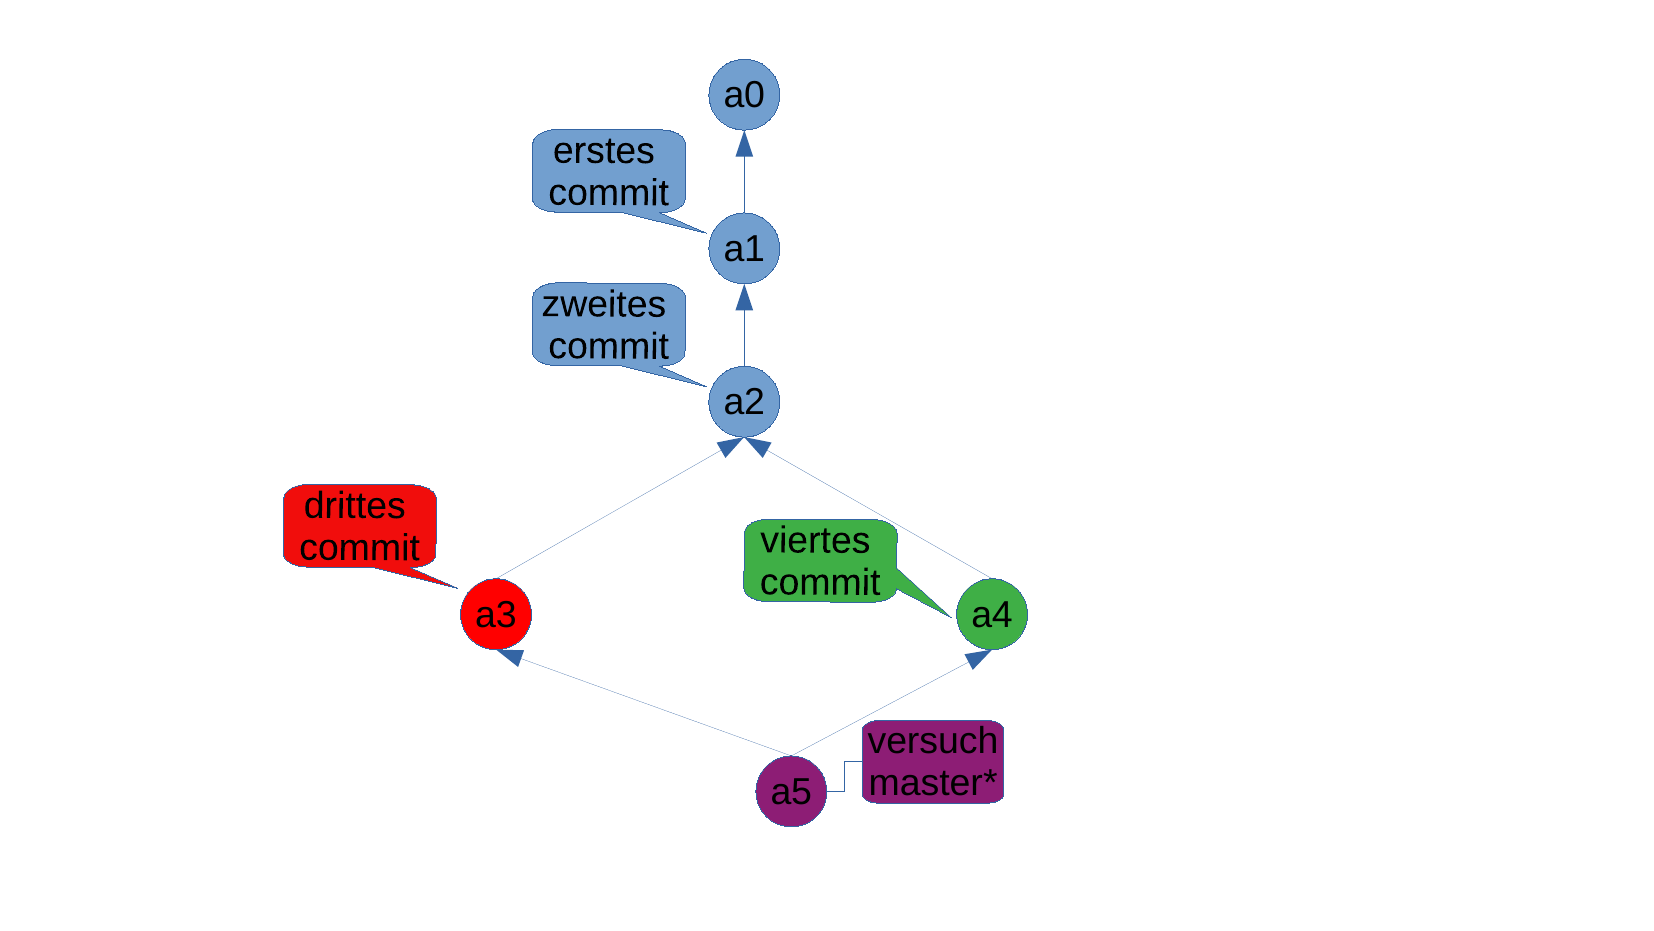

a0
erstes
commit
a1
zweites
commit
a2
drittes
commit
viertes
commit
a3
a4
versuch
master*
a5